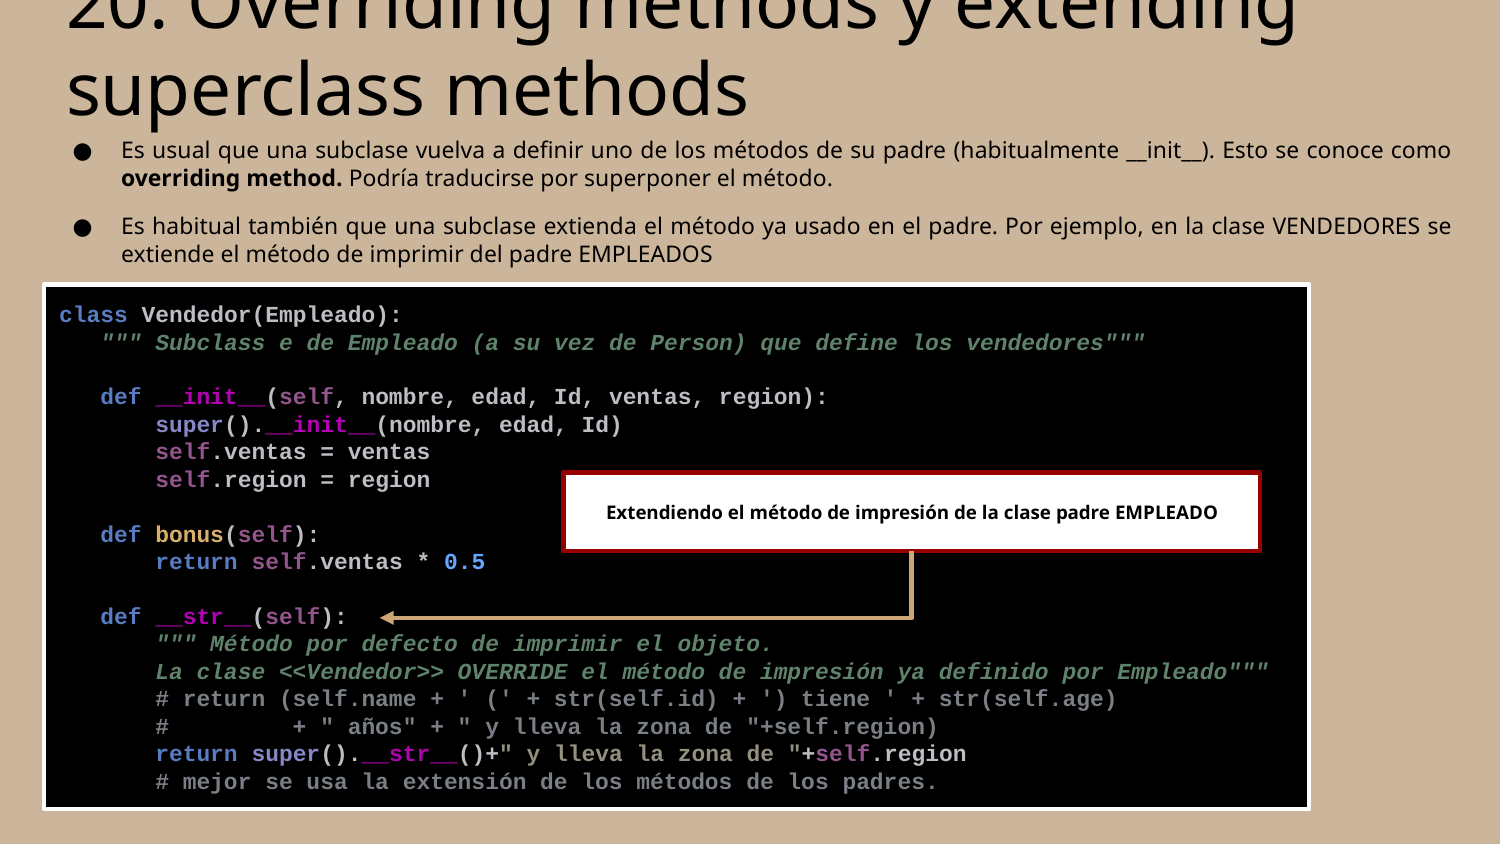

# 20. Overriding methods y extending superclass methods
Es usual que una subclase vuelva a definir uno de los métodos de su padre (habitualmente __init__). Esto se conoce como overriding method. Podría traducirse por superponer el método.
Es habitual también que una subclase extienda el método ya usado en el padre. Por ejemplo, en la clase VENDEDORES se extiende el método de imprimir del padre EMPLEADOS
class Vendedor(Empleado):
 """ Subclass e de Empleado (a su vez de Person) que define los vendedores"""
 def __init__(self, nombre, edad, Id, ventas, region):
 super().__init__(nombre, edad, Id)
 self.ventas = ventas
 self.region = region
 def bonus(self):
 return self.ventas * 0.5
 def __str__(self):
 """ Método por defecto de imprimir el objeto.
 La clase <<Vendedor>> OVERRIDE el método de impresión ya definido por Empleado"""
 # return (self.name + ' (' + str(self.id) + ') tiene ' + str(self.age)
 # + " años" + " y lleva la zona de "+self.region)
 return super().__str__()+" y lleva la zona de "+self.region
 # mejor se usa la extensión de los métodos de los padres.
Extendiendo el método de impresión de la clase padre EMPLEADO